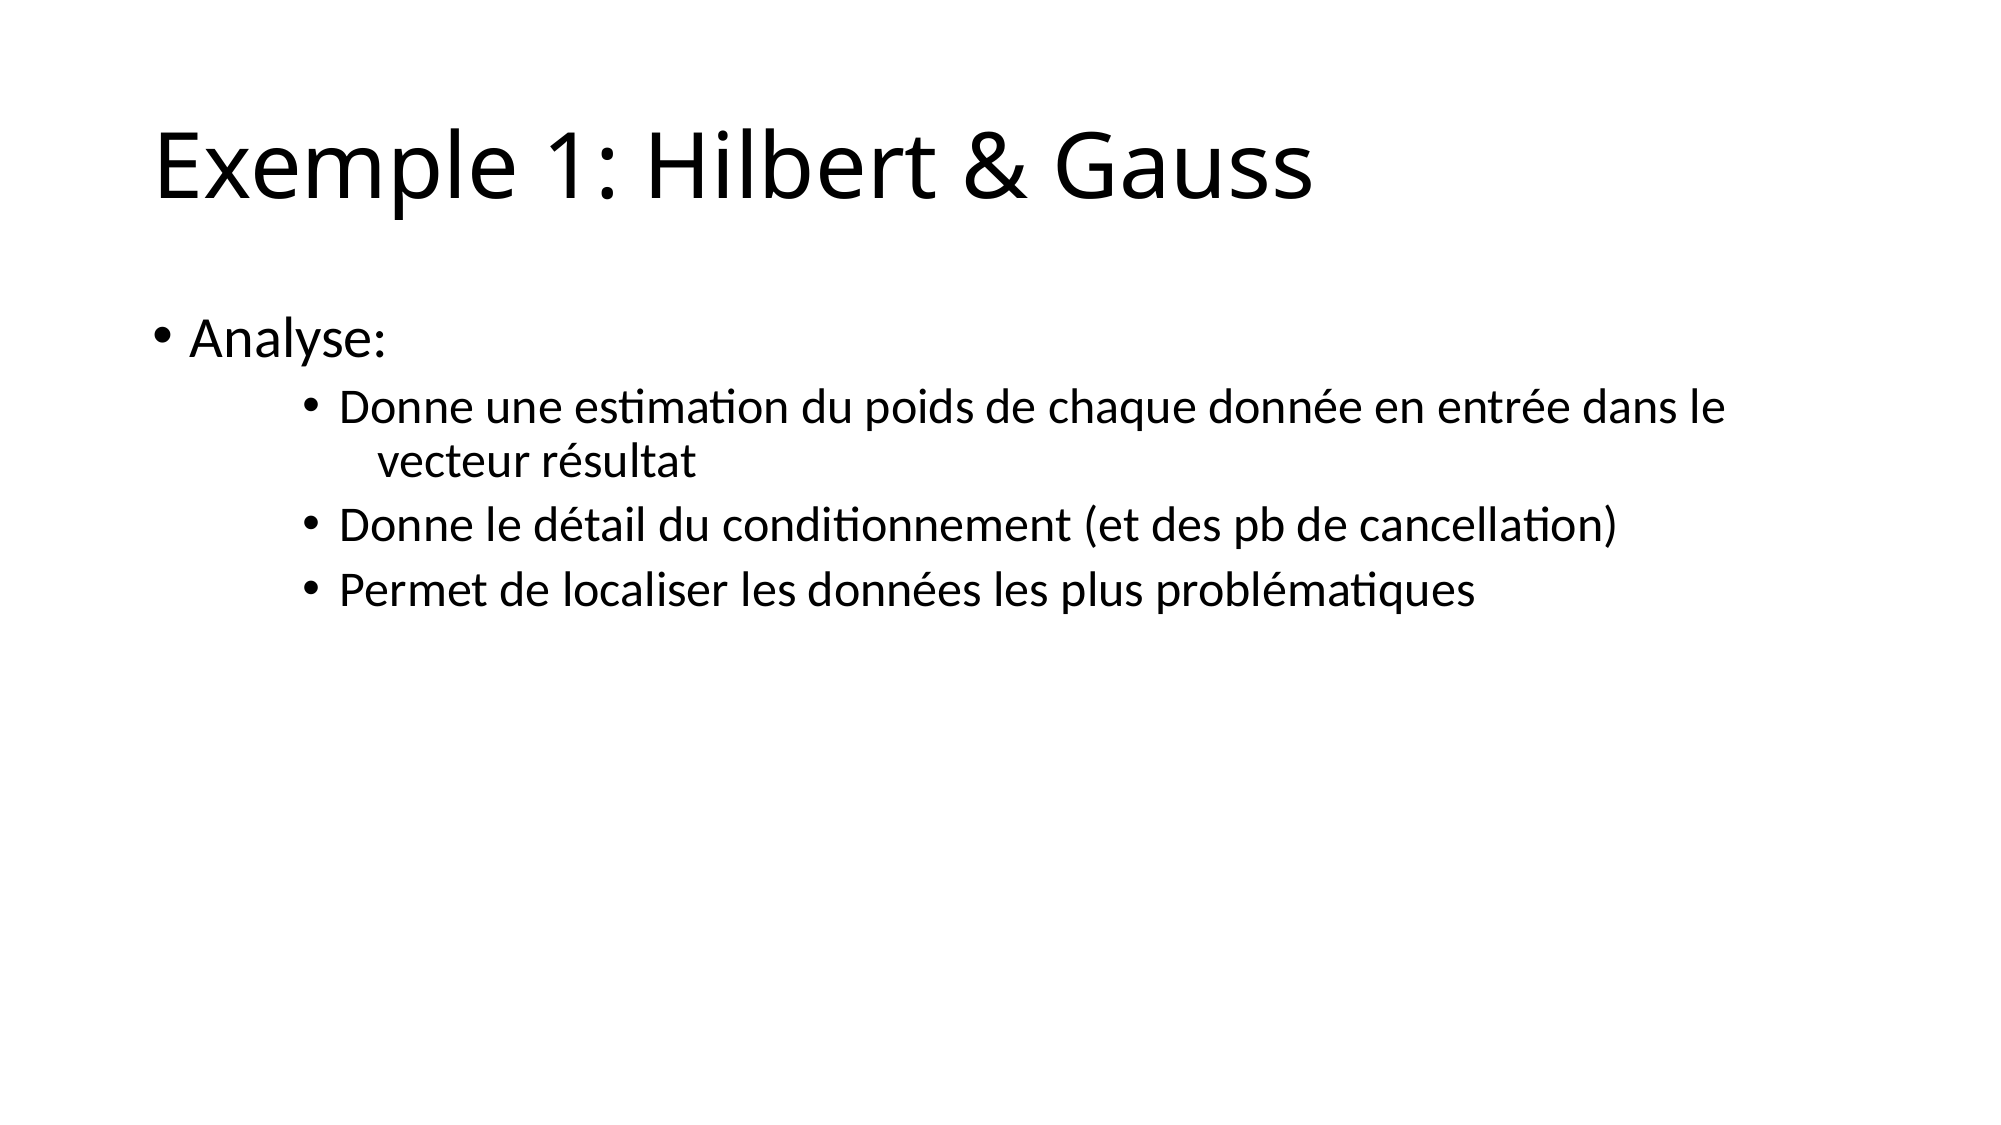

# Exemple 1: Hilbert & Gauss
Analyse:
Donne une estimation du poids de chaque donnée en entrée dans le vecteur résultat
Donne le détail du conditionnement (et des pb de cancellation)
Permet de localiser les données les plus problématiques